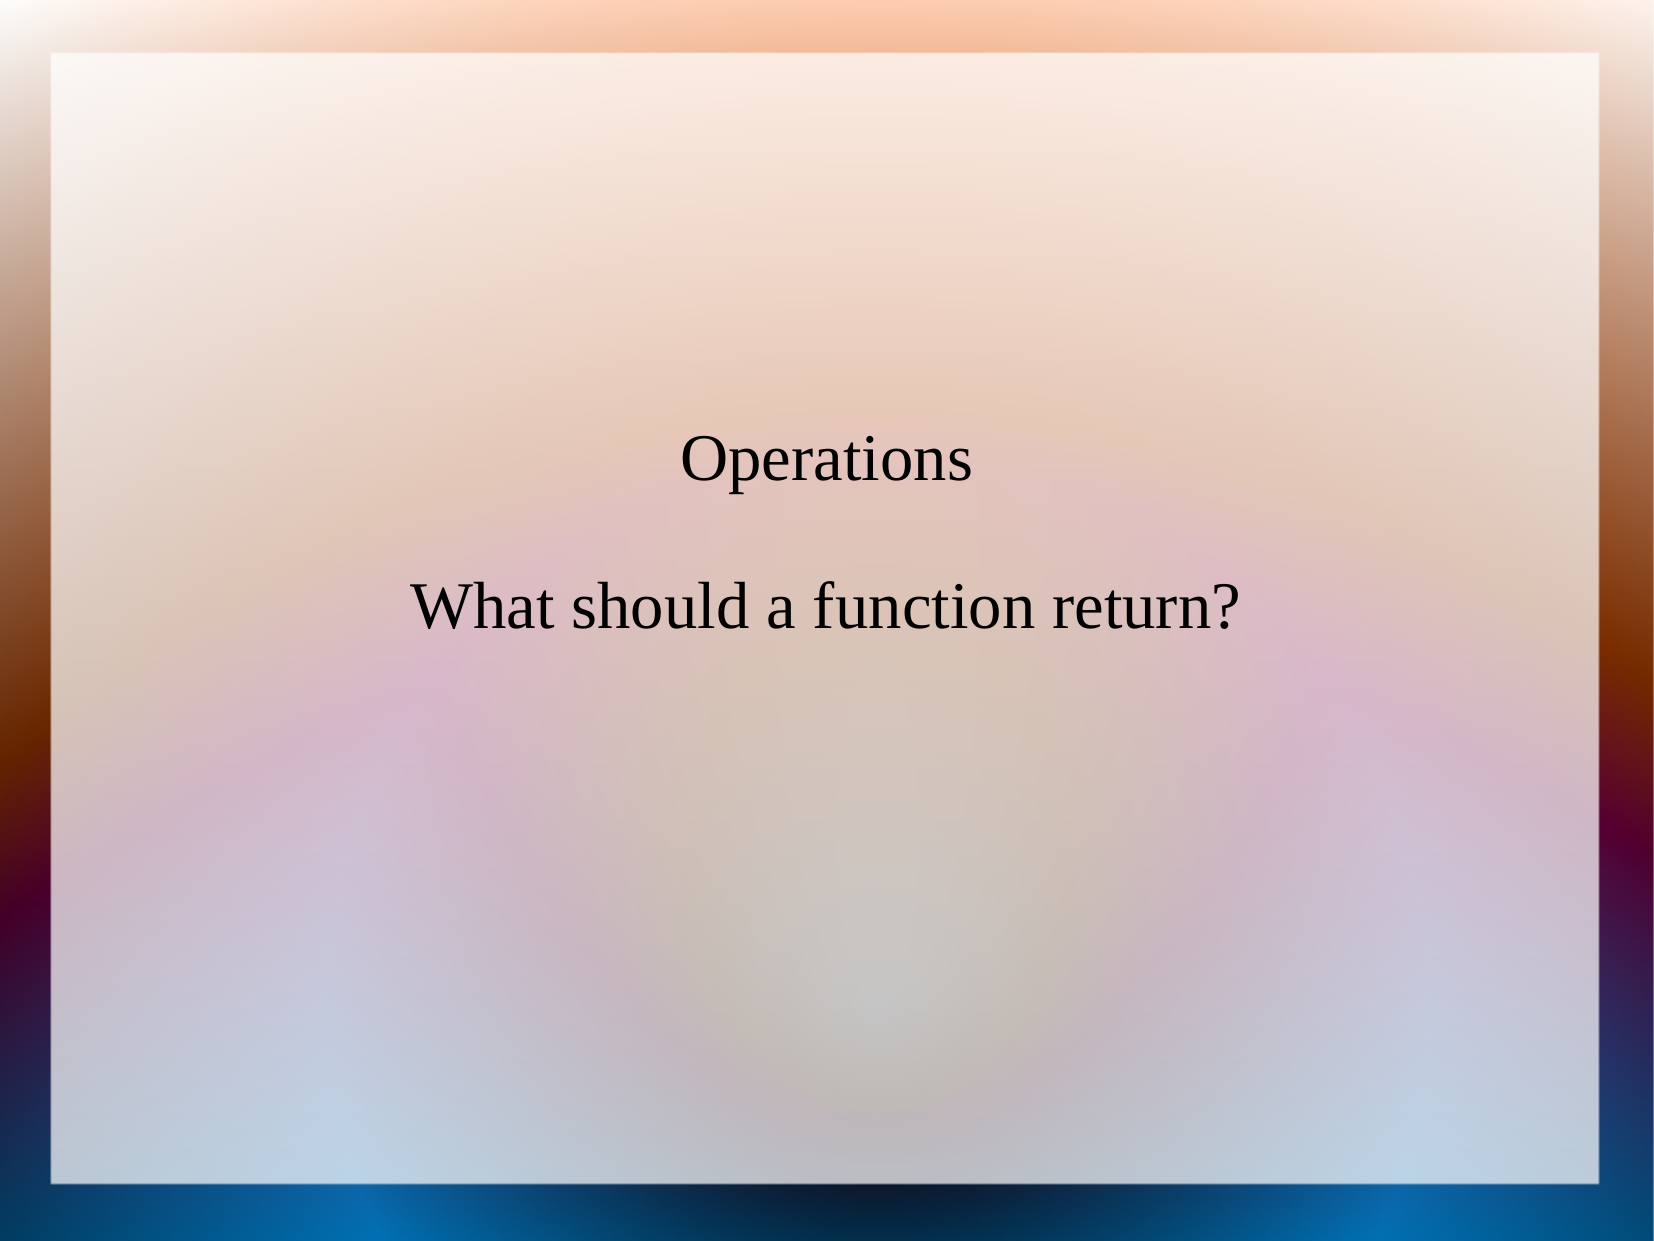

# Operations
What should a function return?